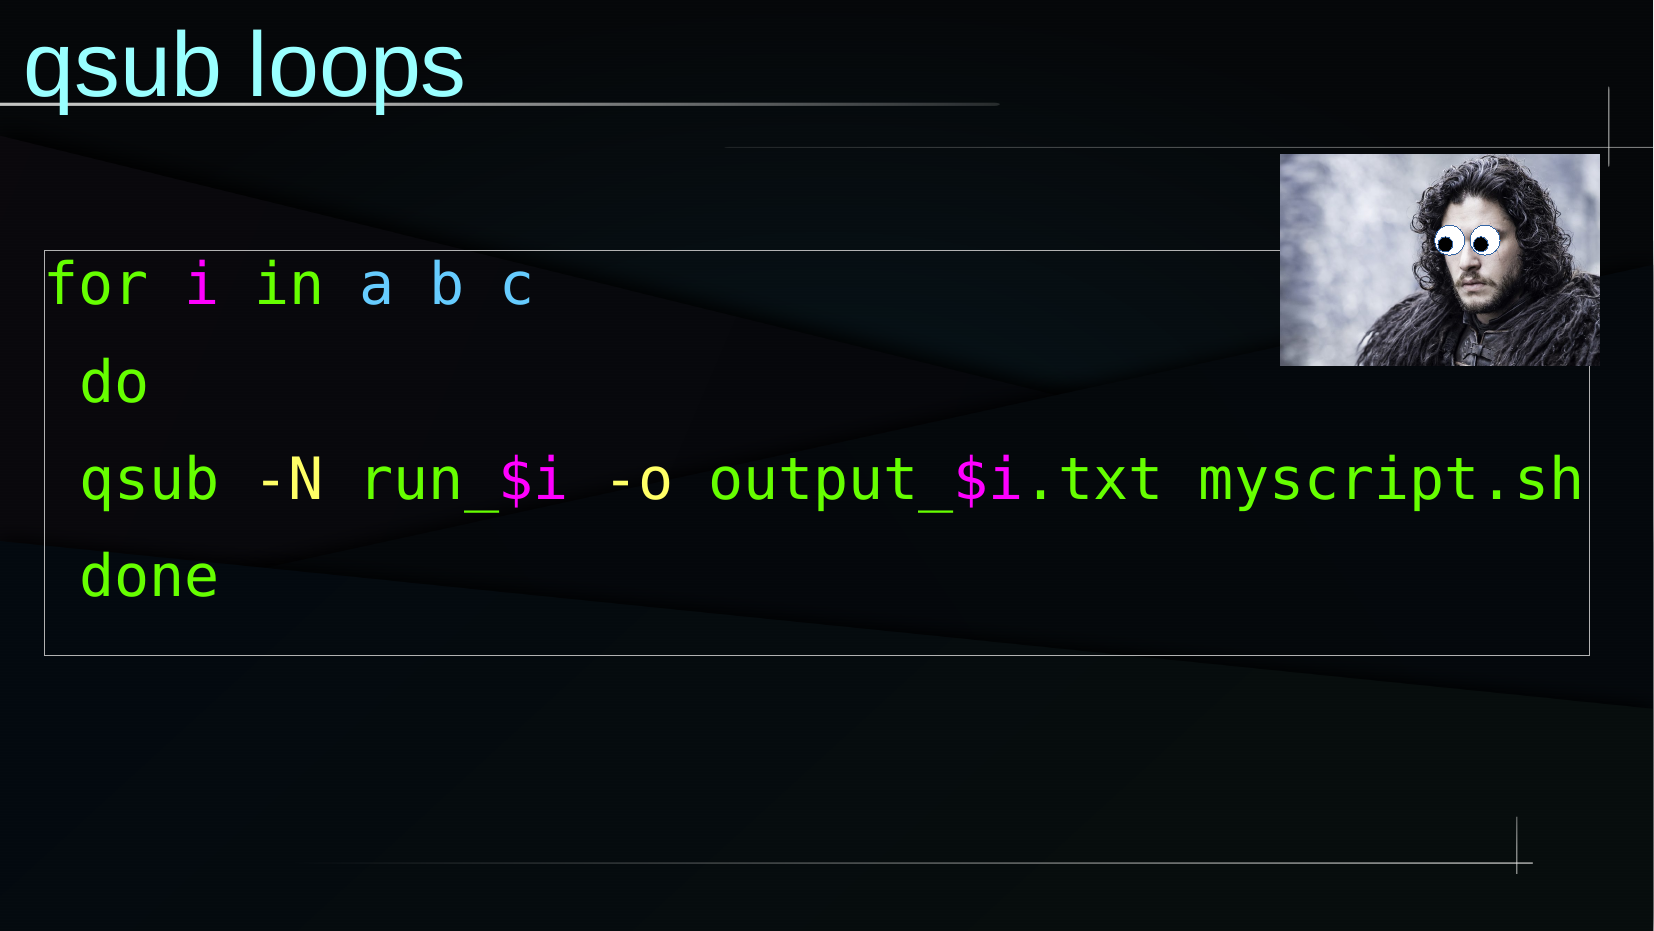

# qsub loops
for i in a b c
 do
 qsub -N run_$i -o output_$i.txt myscript.sh
 done